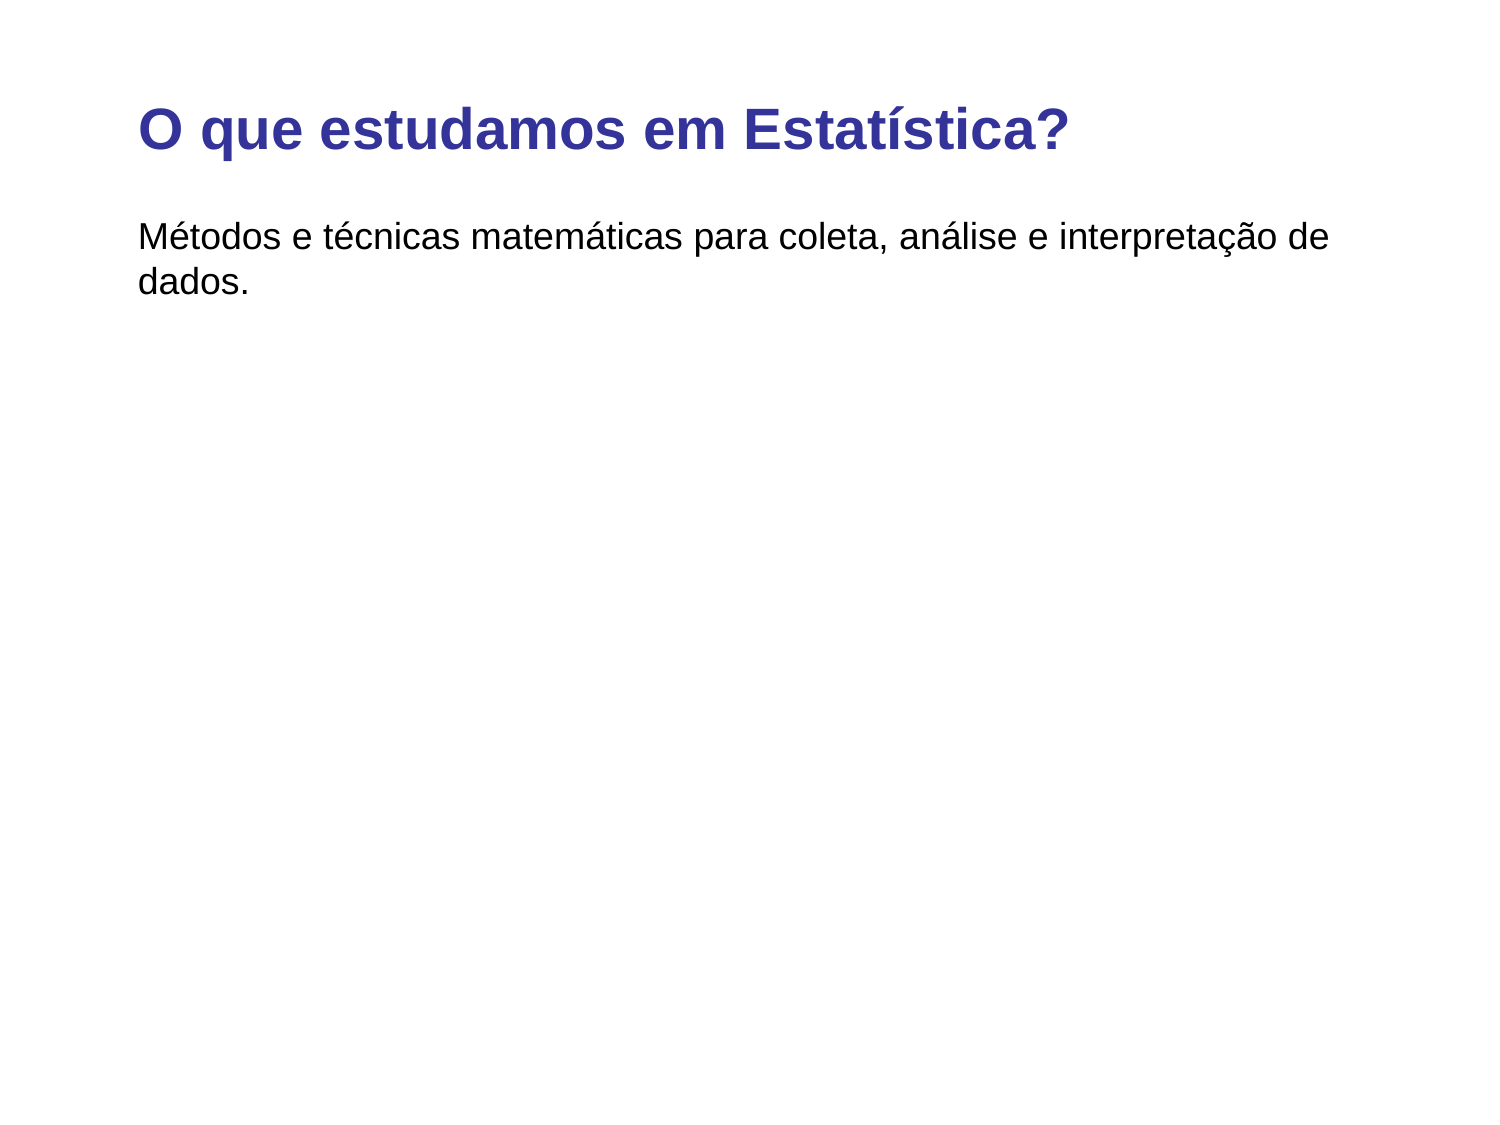

O que estudamos em Estatística?
Métodos e técnicas matemáticas para coleta, análise e interpretação de dados.